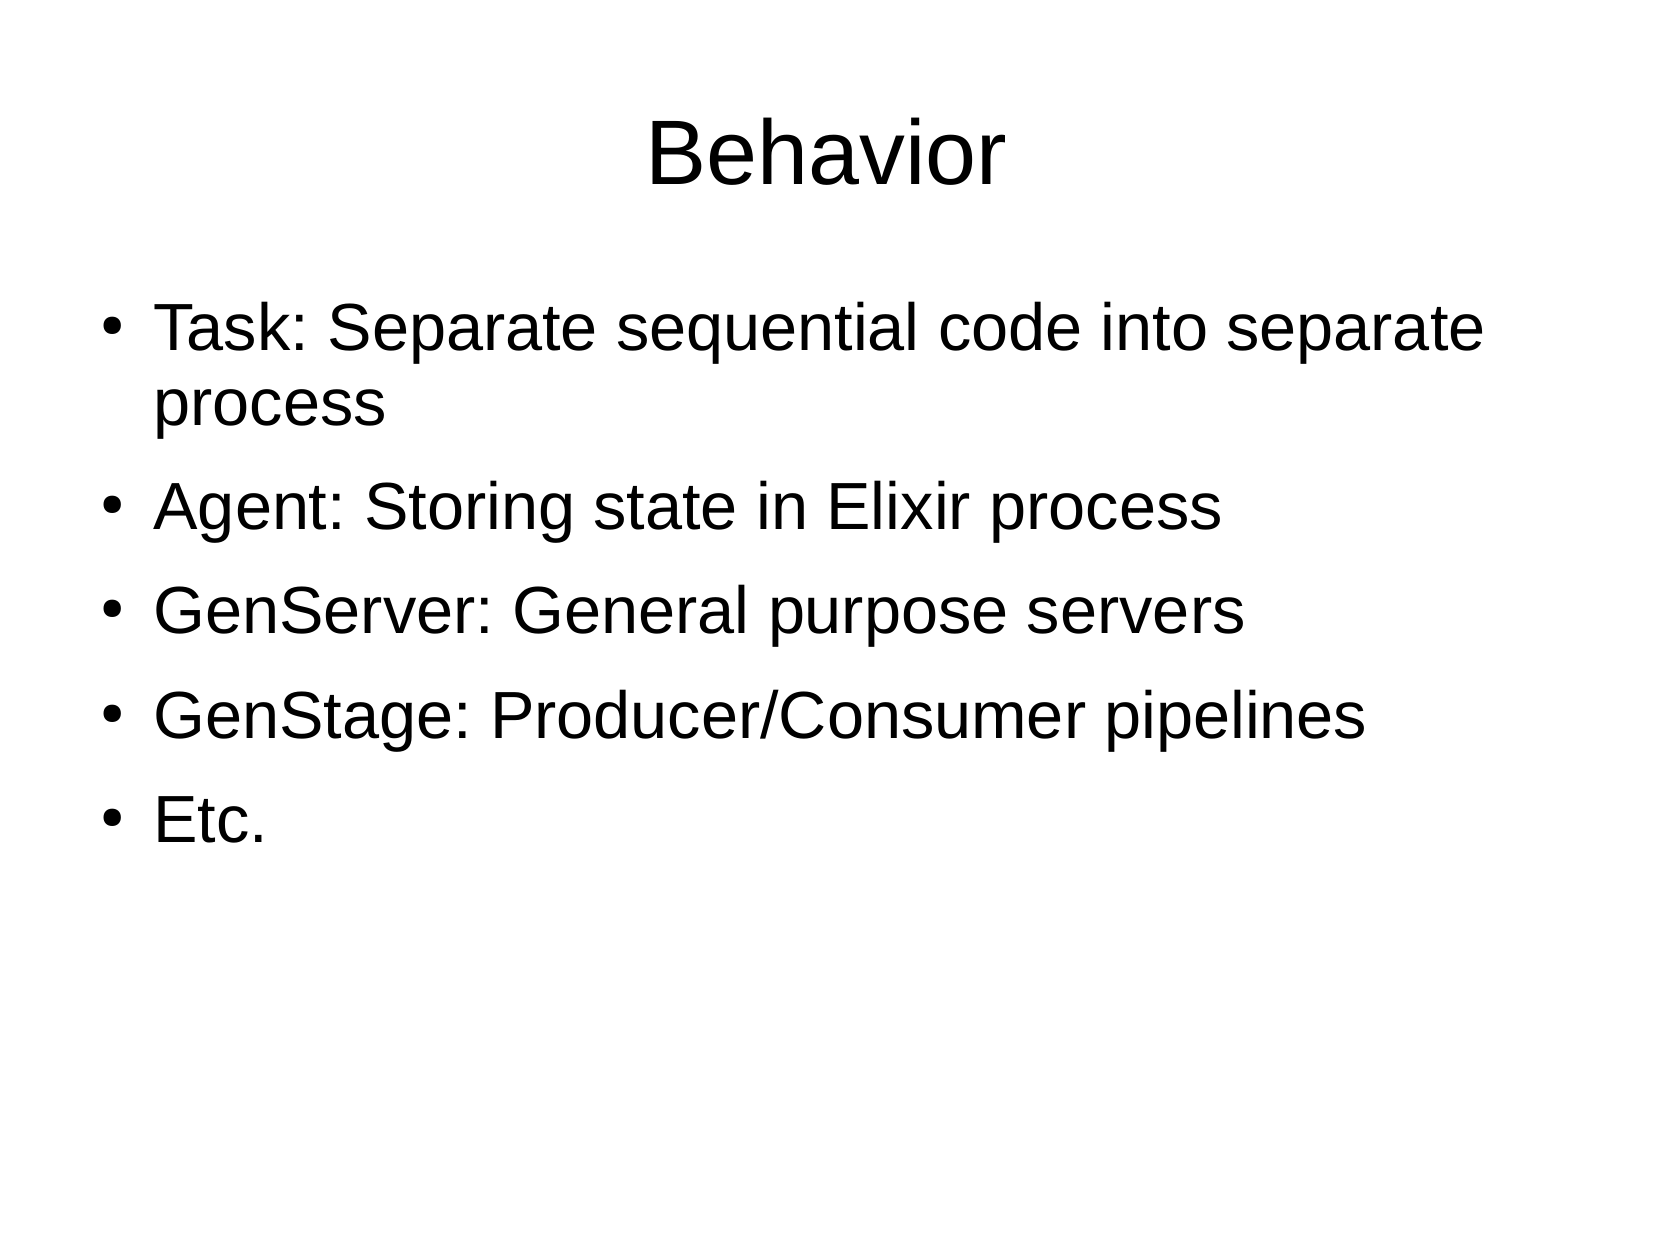

# Behavior
Task: Separate sequential code into separate process
Agent: Storing state in Elixir process
GenServer: General purpose servers
GenStage: Producer/Consumer pipelines
Etc.